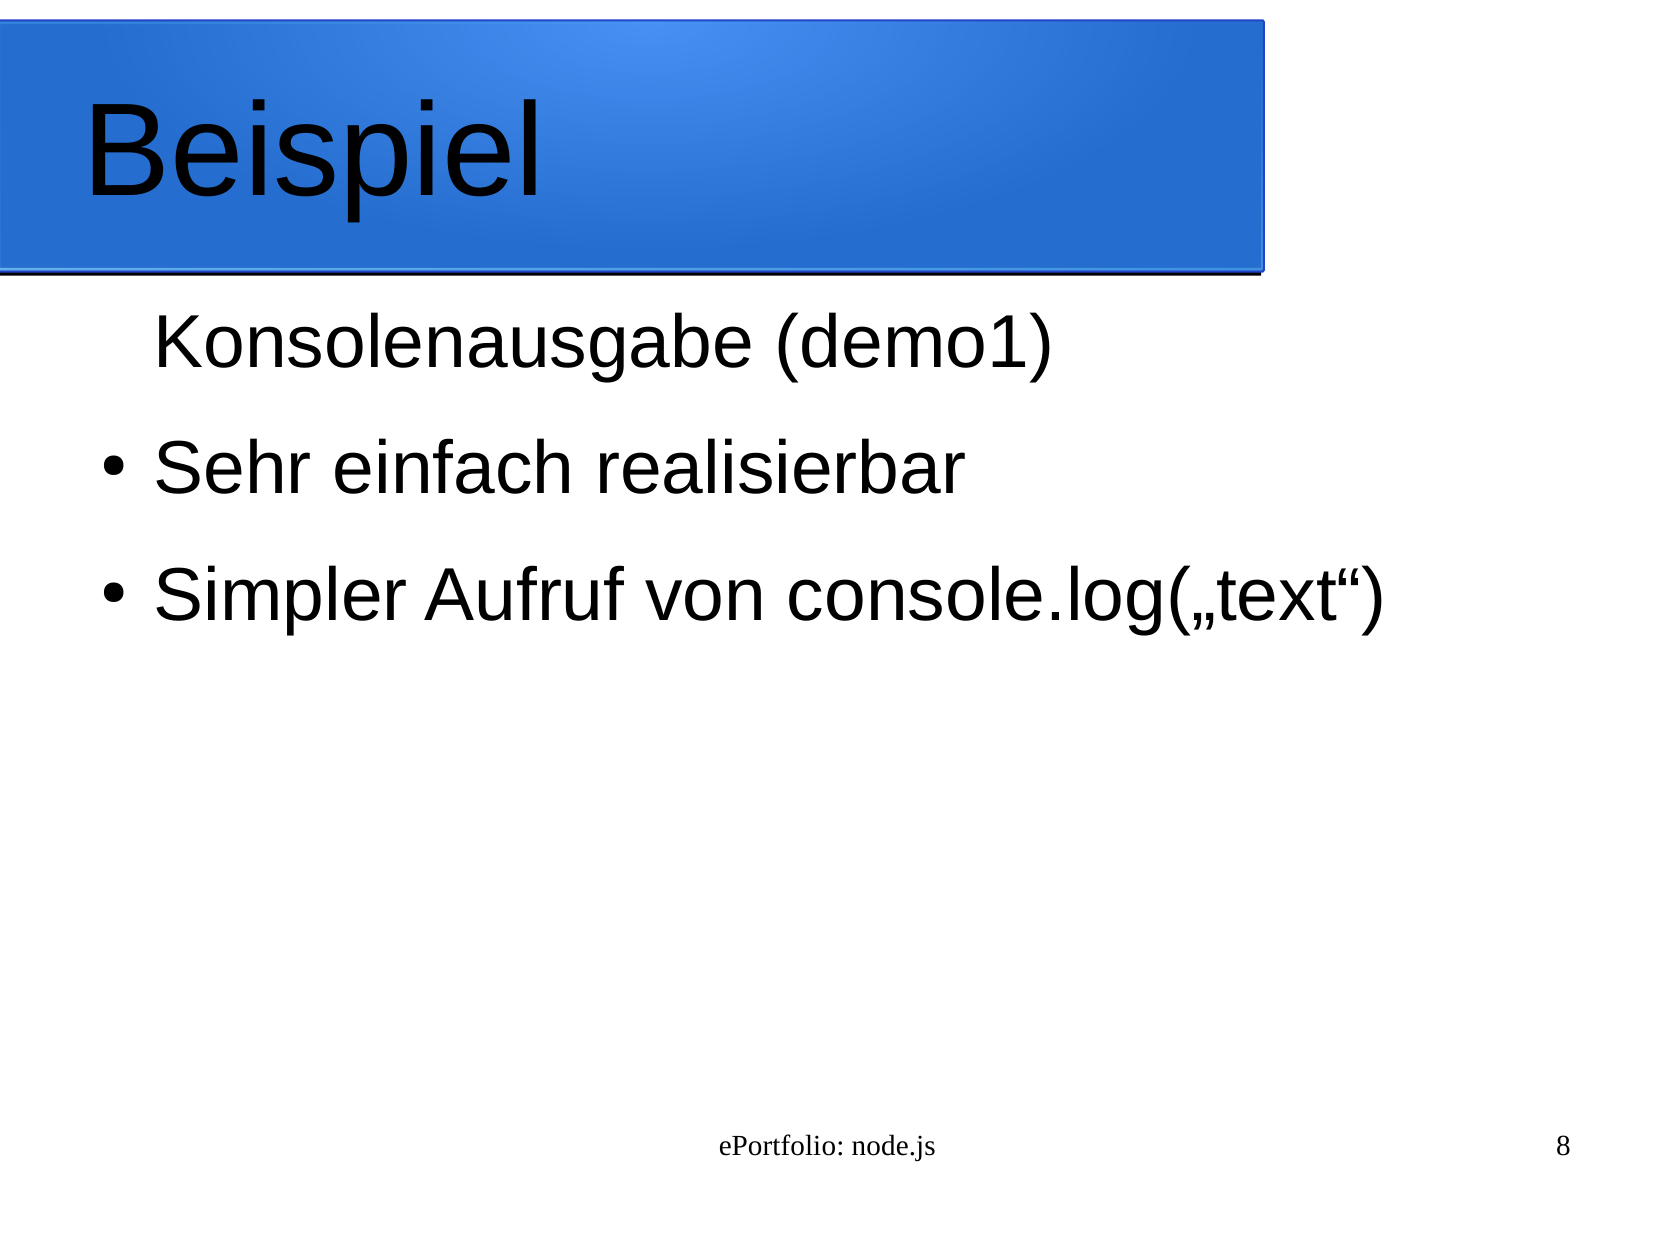

# Beispiel
Konsolenausgabe (demo1)
Sehr einfach realisierbar
Simpler Aufruf von console.log(„text“)
ePortfolio: node.js
8